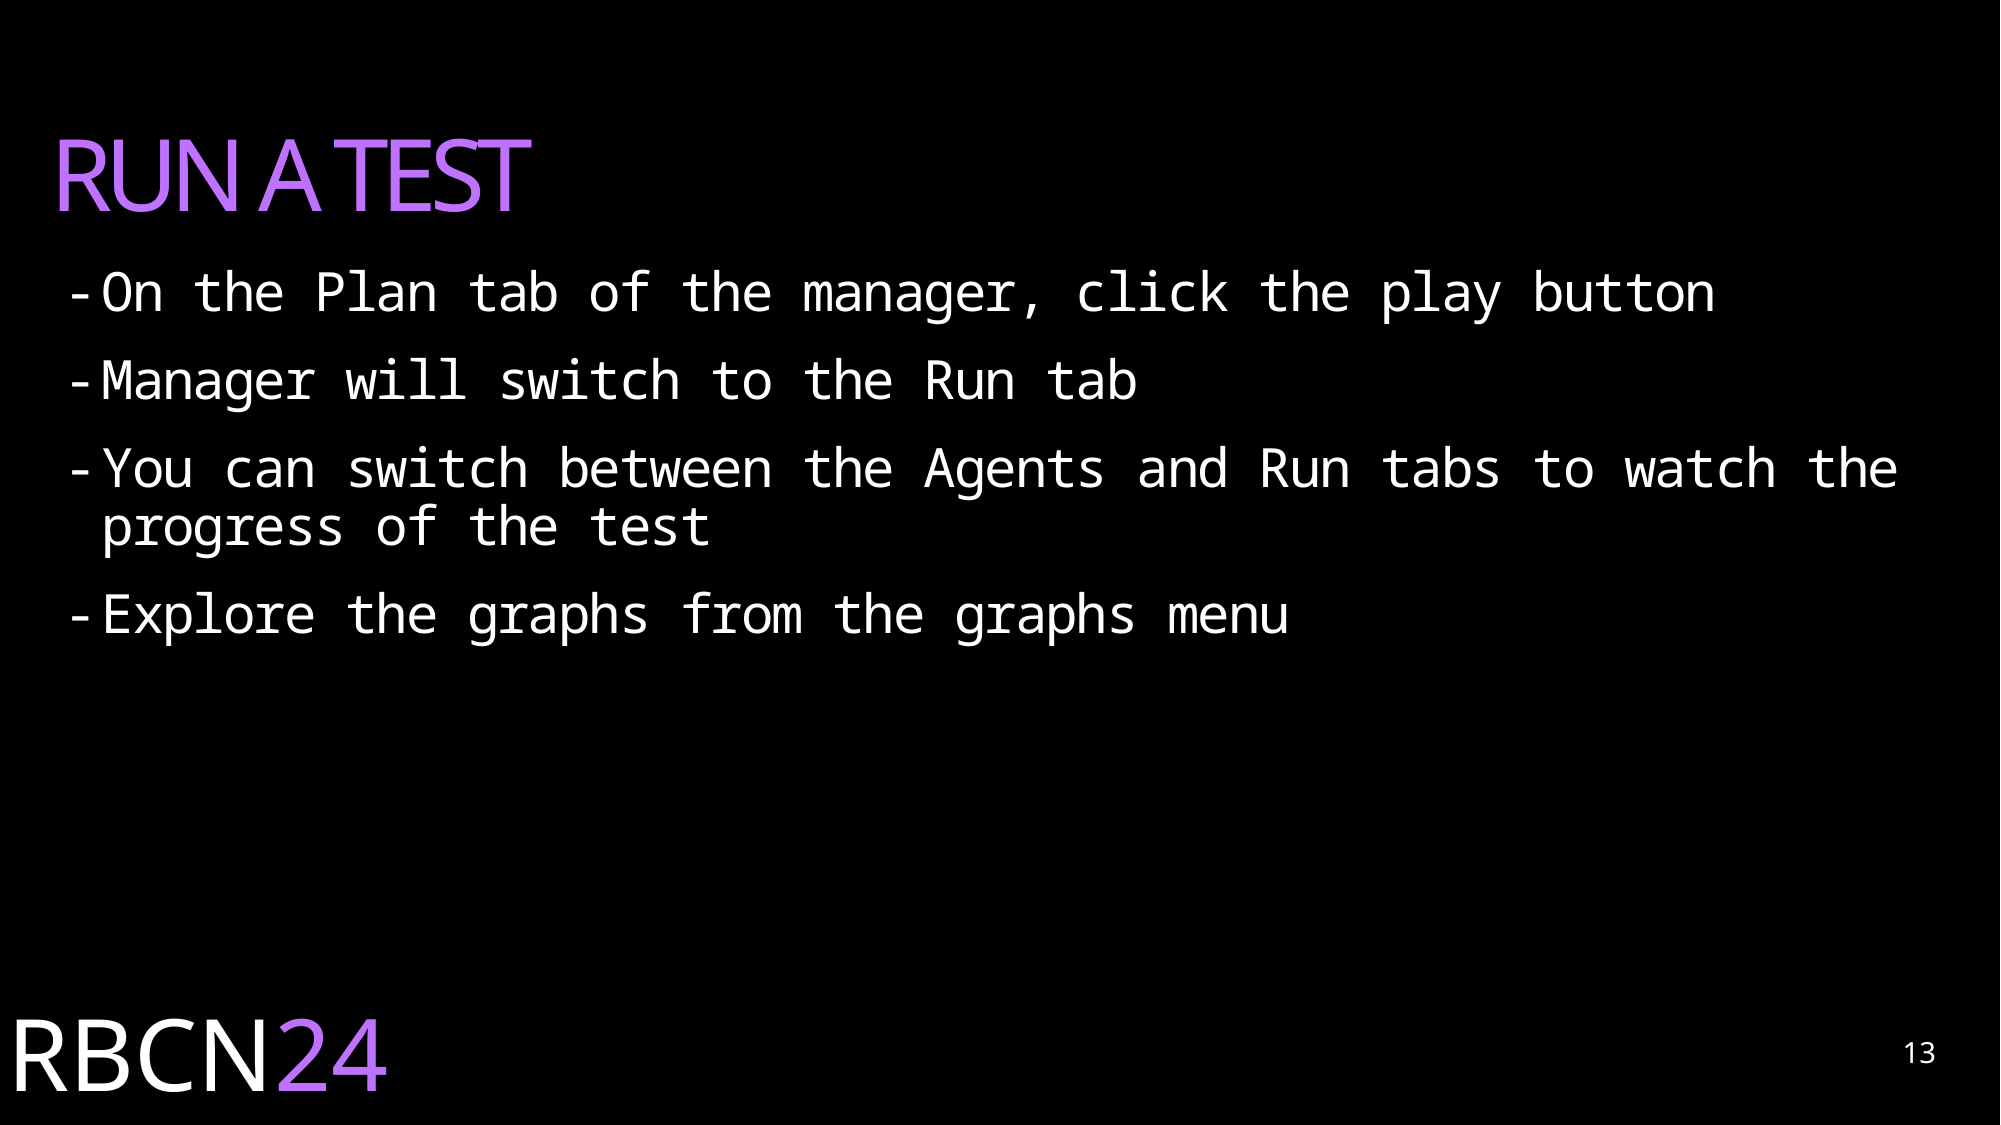

#
Run a test
On the Plan tab of the manager, click the play button
Manager will switch to the Run tab
You can switch between the Agents and Run tabs to watch the progress of the test
Explore the graphs from the graphs menu
13